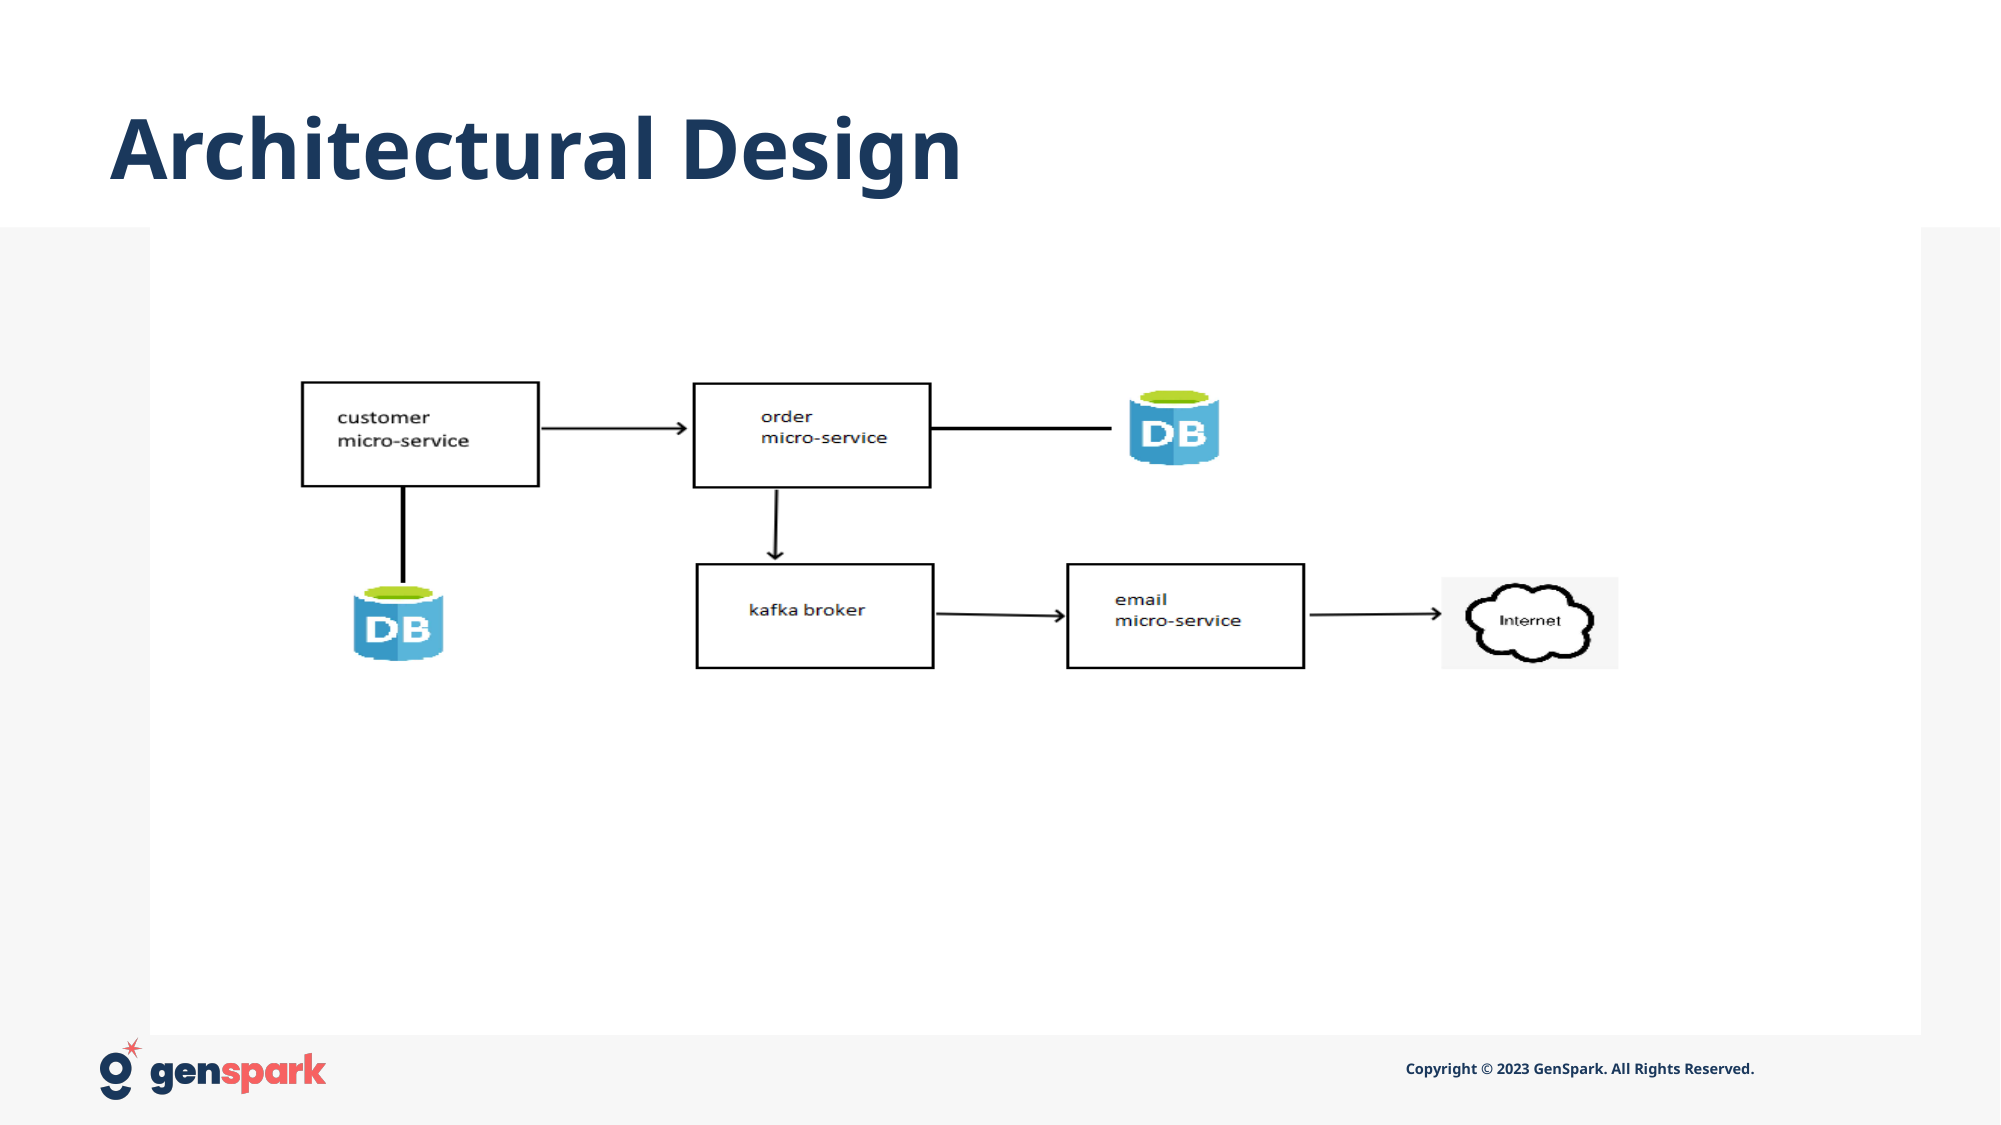

# Architectural Design
Copyright © 2023 GenSpark. All Rights Reserved.